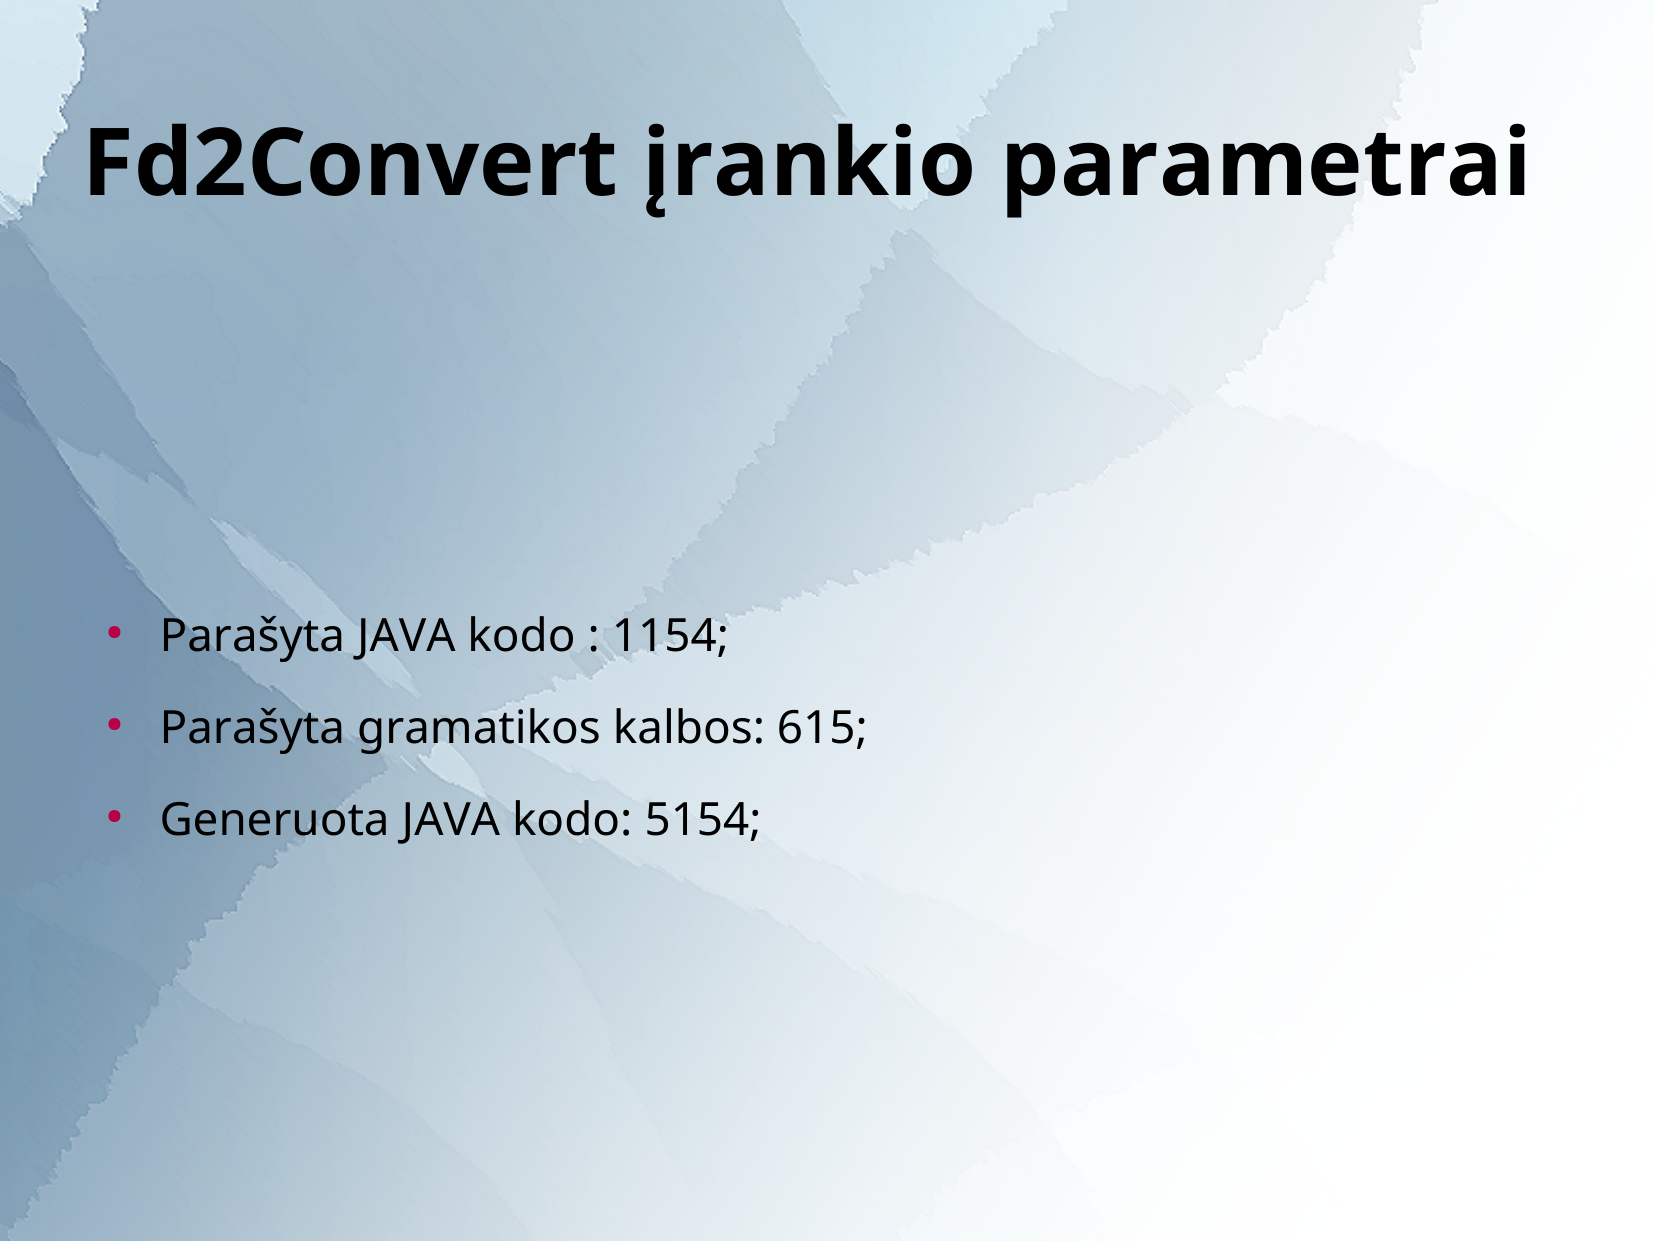

# Fd2Convert įrankio parametrai
Parašyta JAVA kodo : 1154;
Parašyta gramatikos kalbos: 615;
Generuota JAVA kodo: 5154;